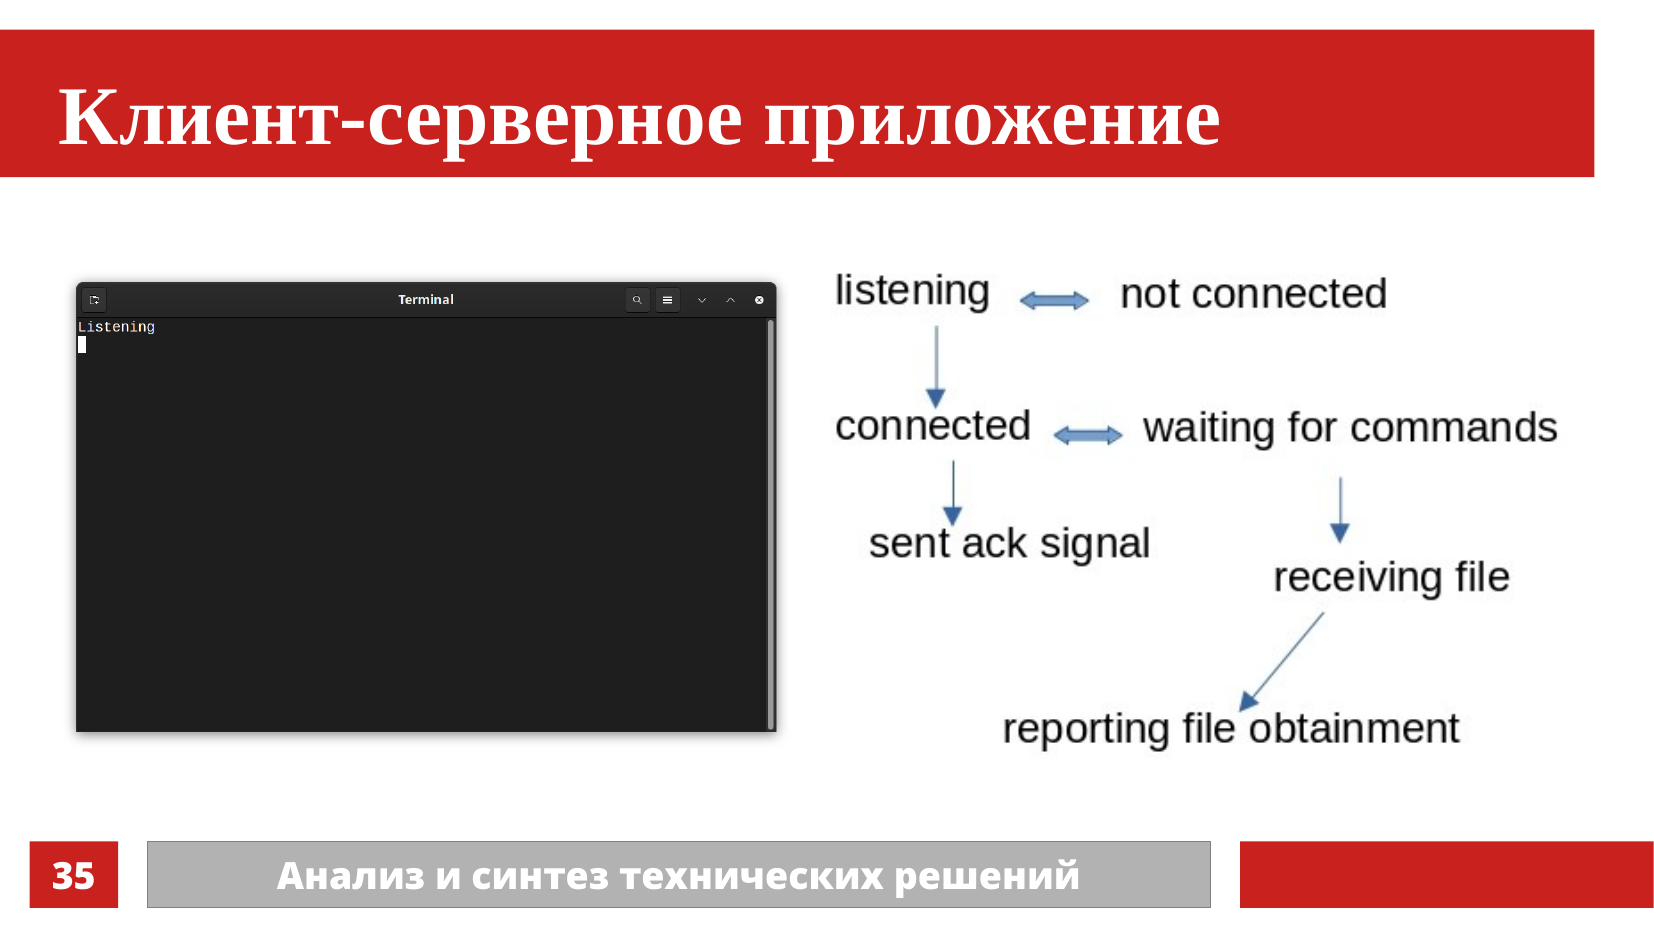

# Клиент-серверное приложение
35
Анализ и синтез технических решений